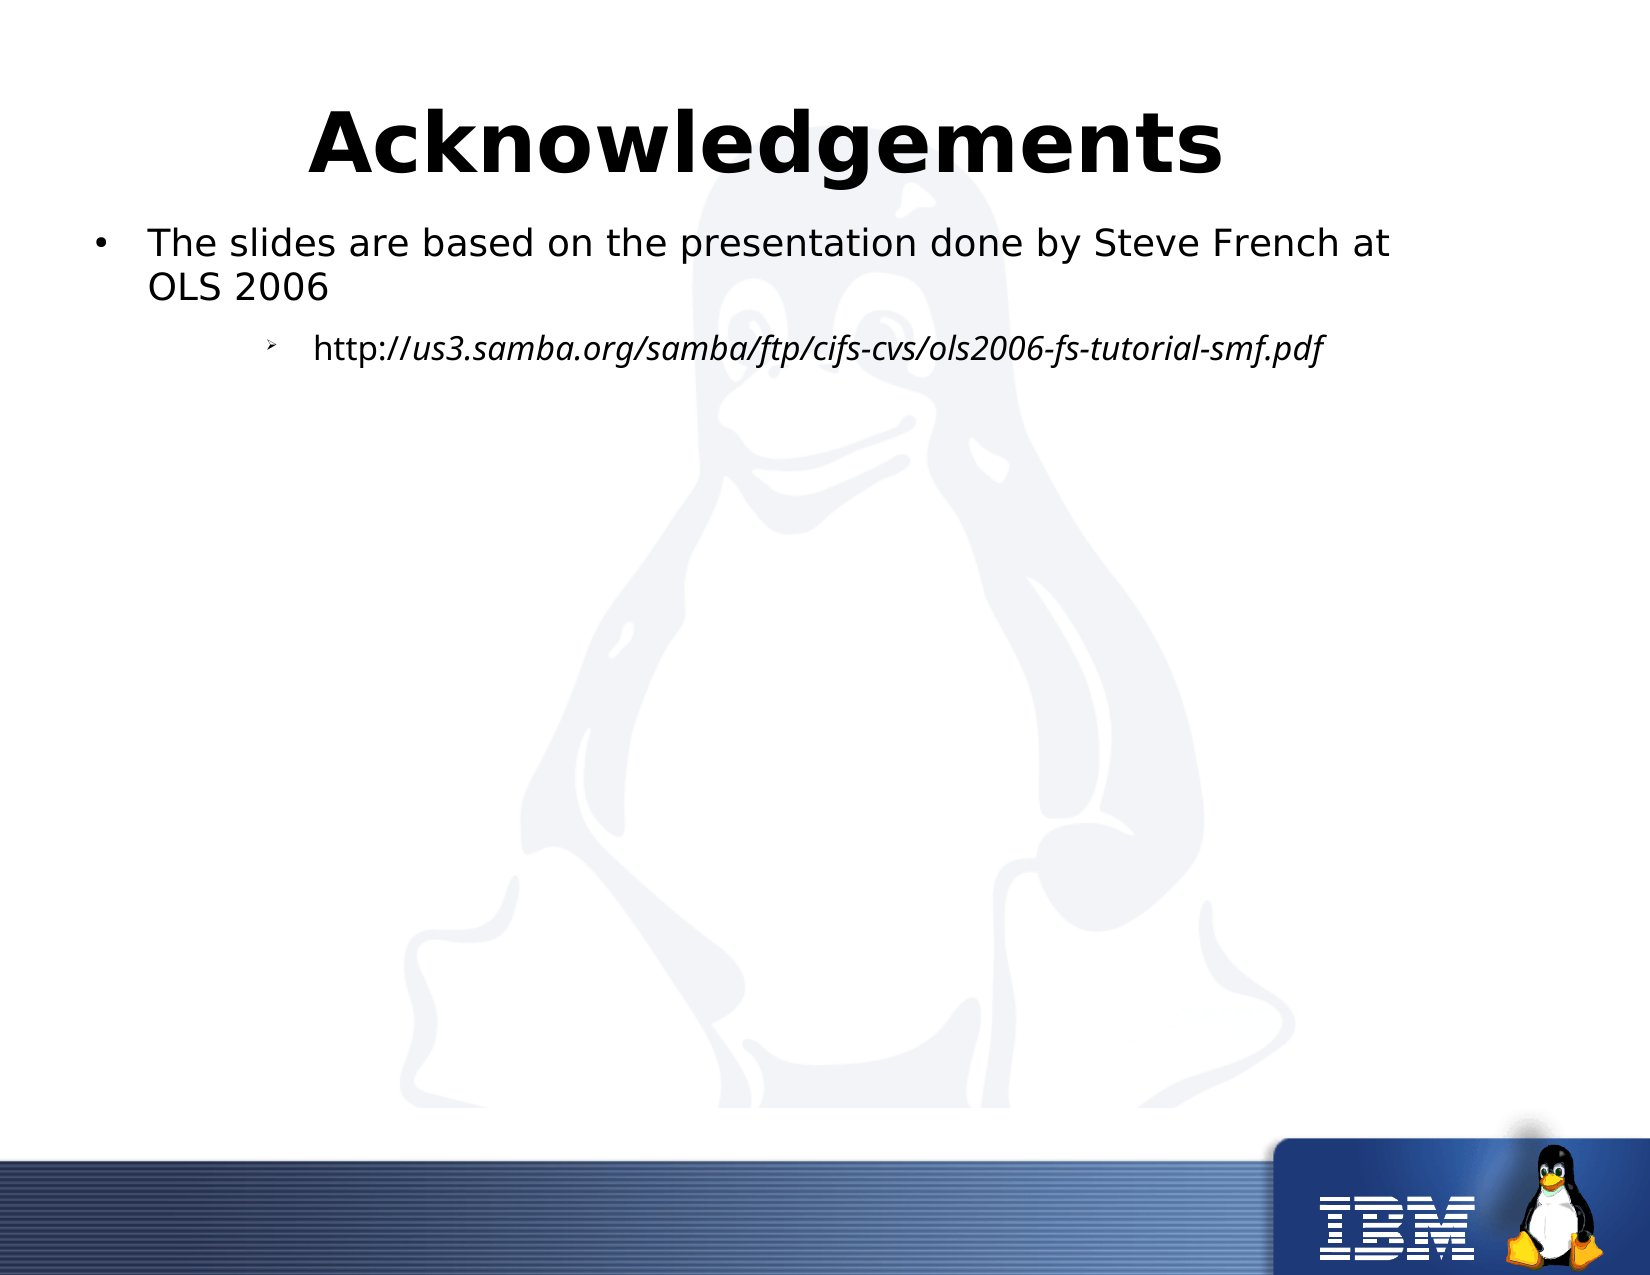

# Acknowledgements
The slides are based on the presentation done by Steve French at OLS 2006
http://us3.samba.org/samba/ftp/cifs-cvs/ols2006-fs-tutorial-smf.pdf